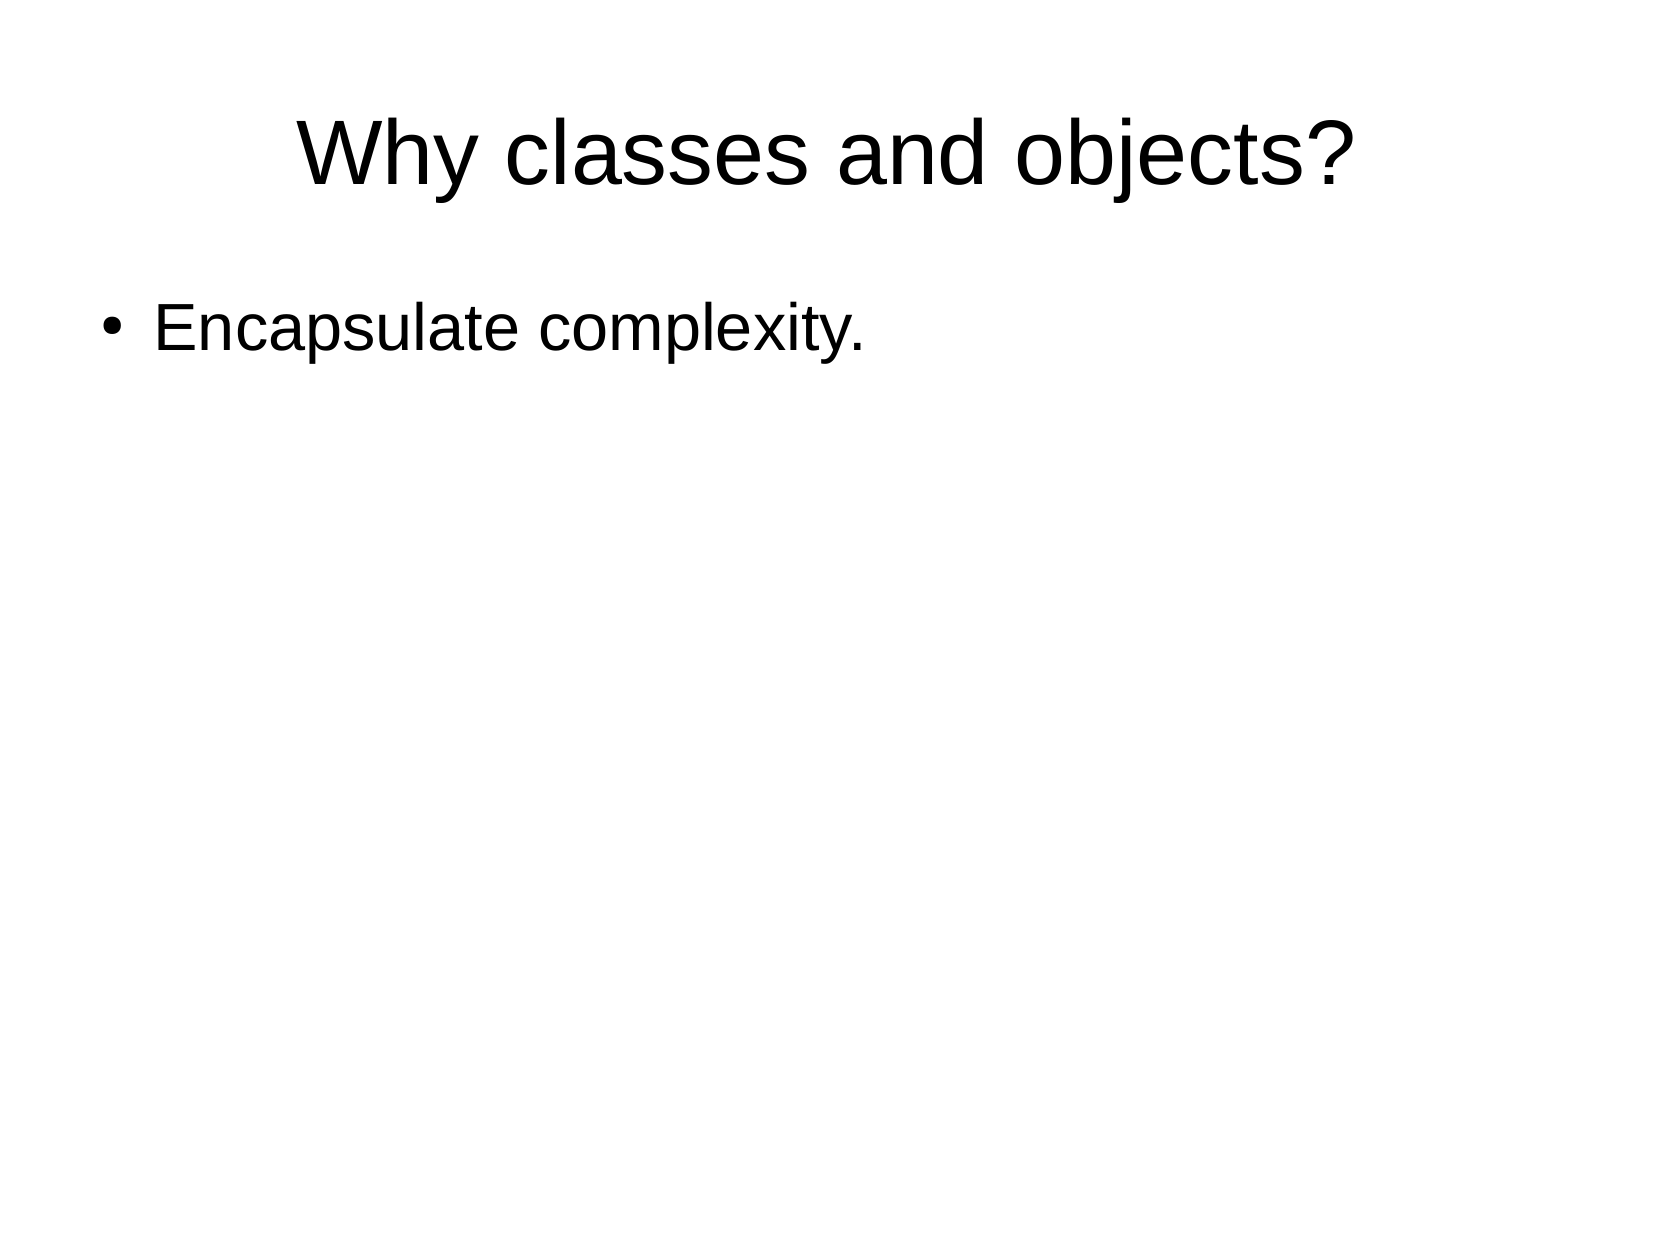

# Why classes and objects?
Encapsulate complexity.